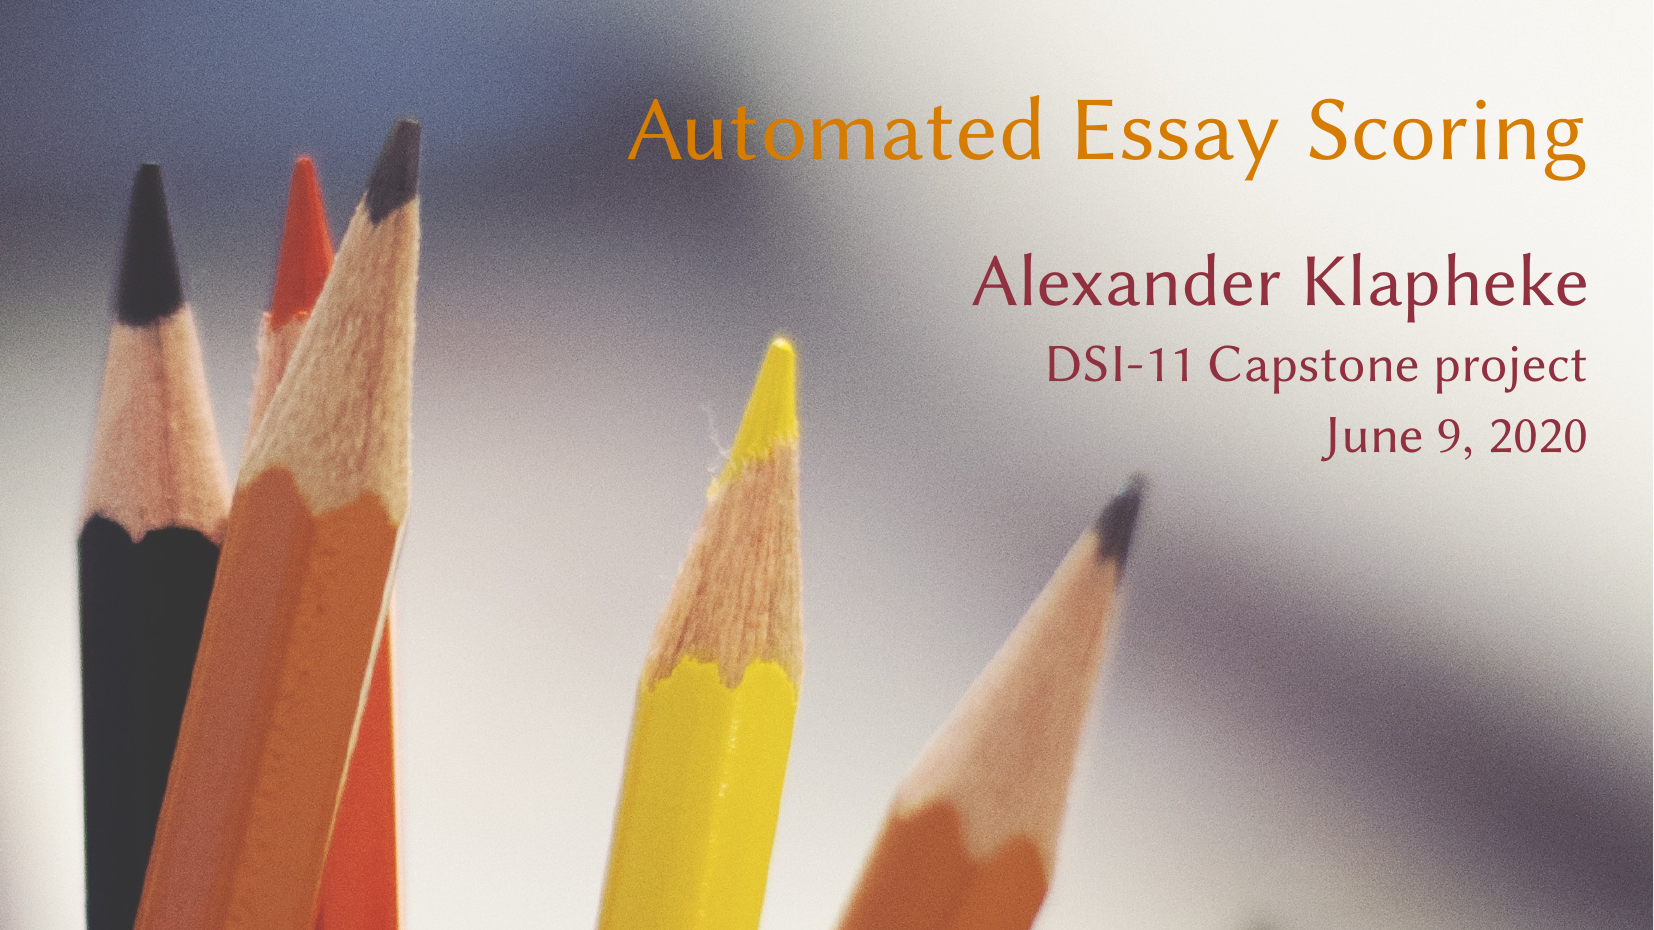

# Automated Essay Scoring Alexander Klapheke DSI-11 Capstone project June 9, 2020